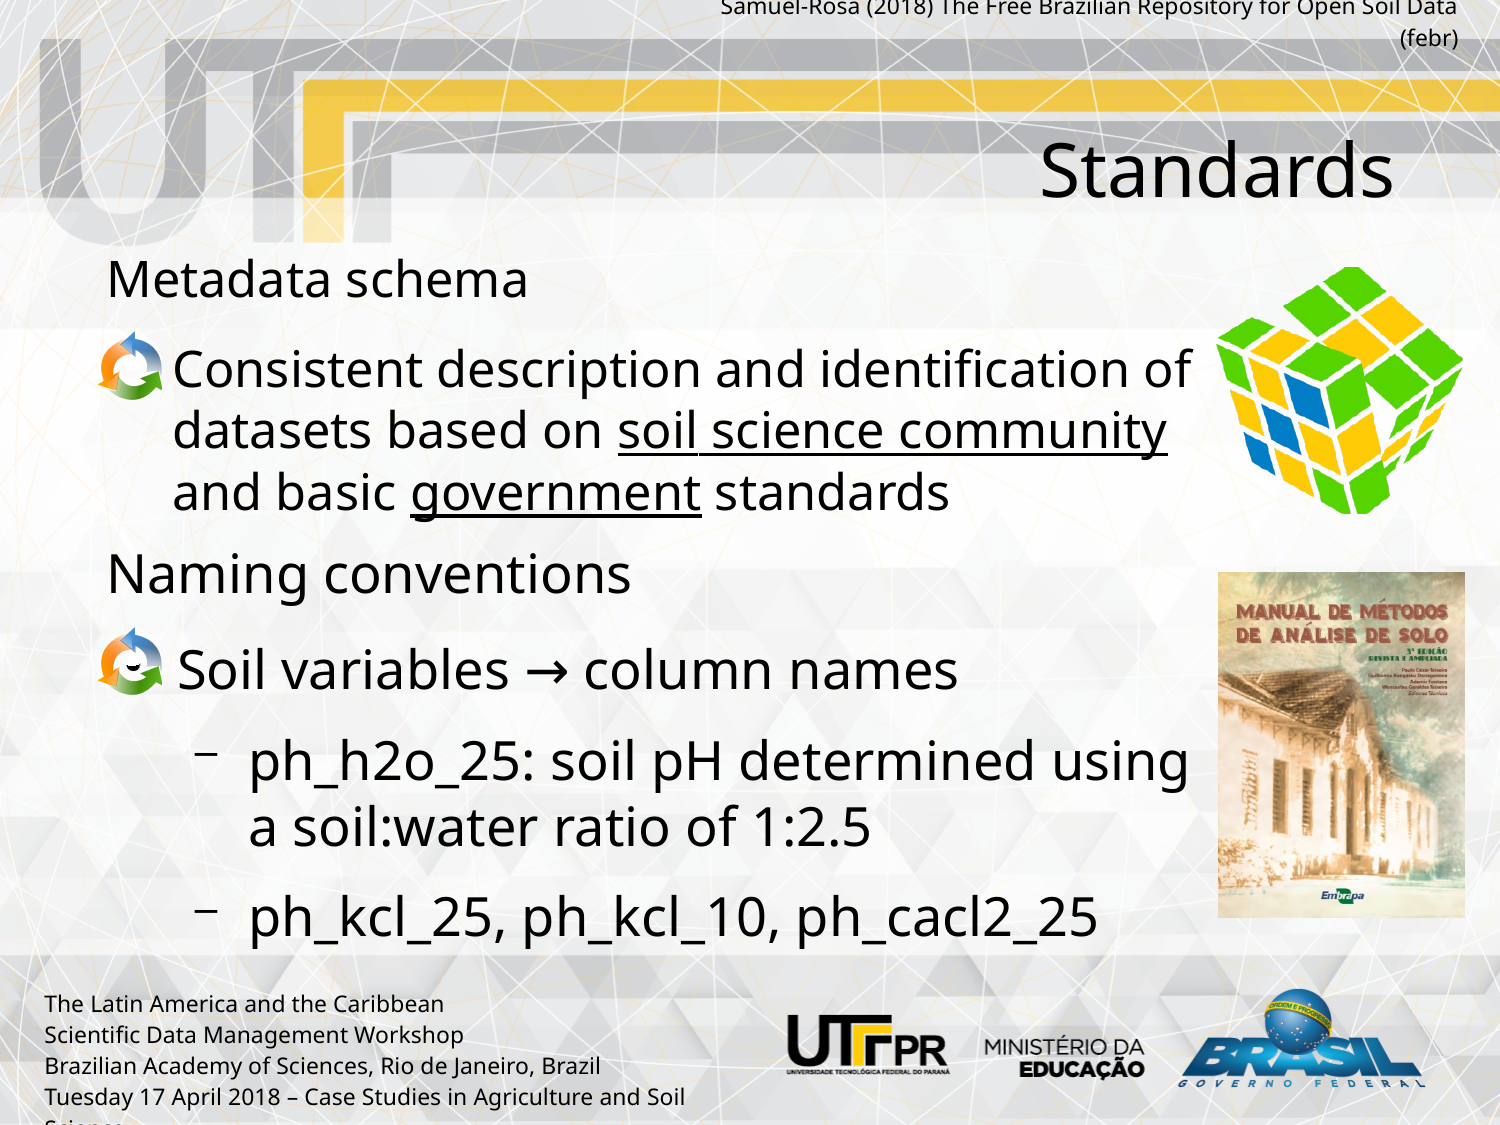

Samuel-Rosa (2018) The Free Brazilian Repository for Open Soil Data (febr)
# Standards
Metadata schema
Consistent description and identification of datasets based on soil science community and basic government standards
Naming conventions
Soil variables → column names
ph_h2o_25: soil pH determined using a soil:water ratio of 1:2.5
ph_kcl_25, ph_kcl_10, ph_cacl2_25
The Latin America and the Caribbean
Scientific Data Management Workshop
Brazilian Academy of Sciences, Rio de Janeiro, Brazil
Tuesday 17 April 2018 – Case Studies in Agriculture and Soil Science